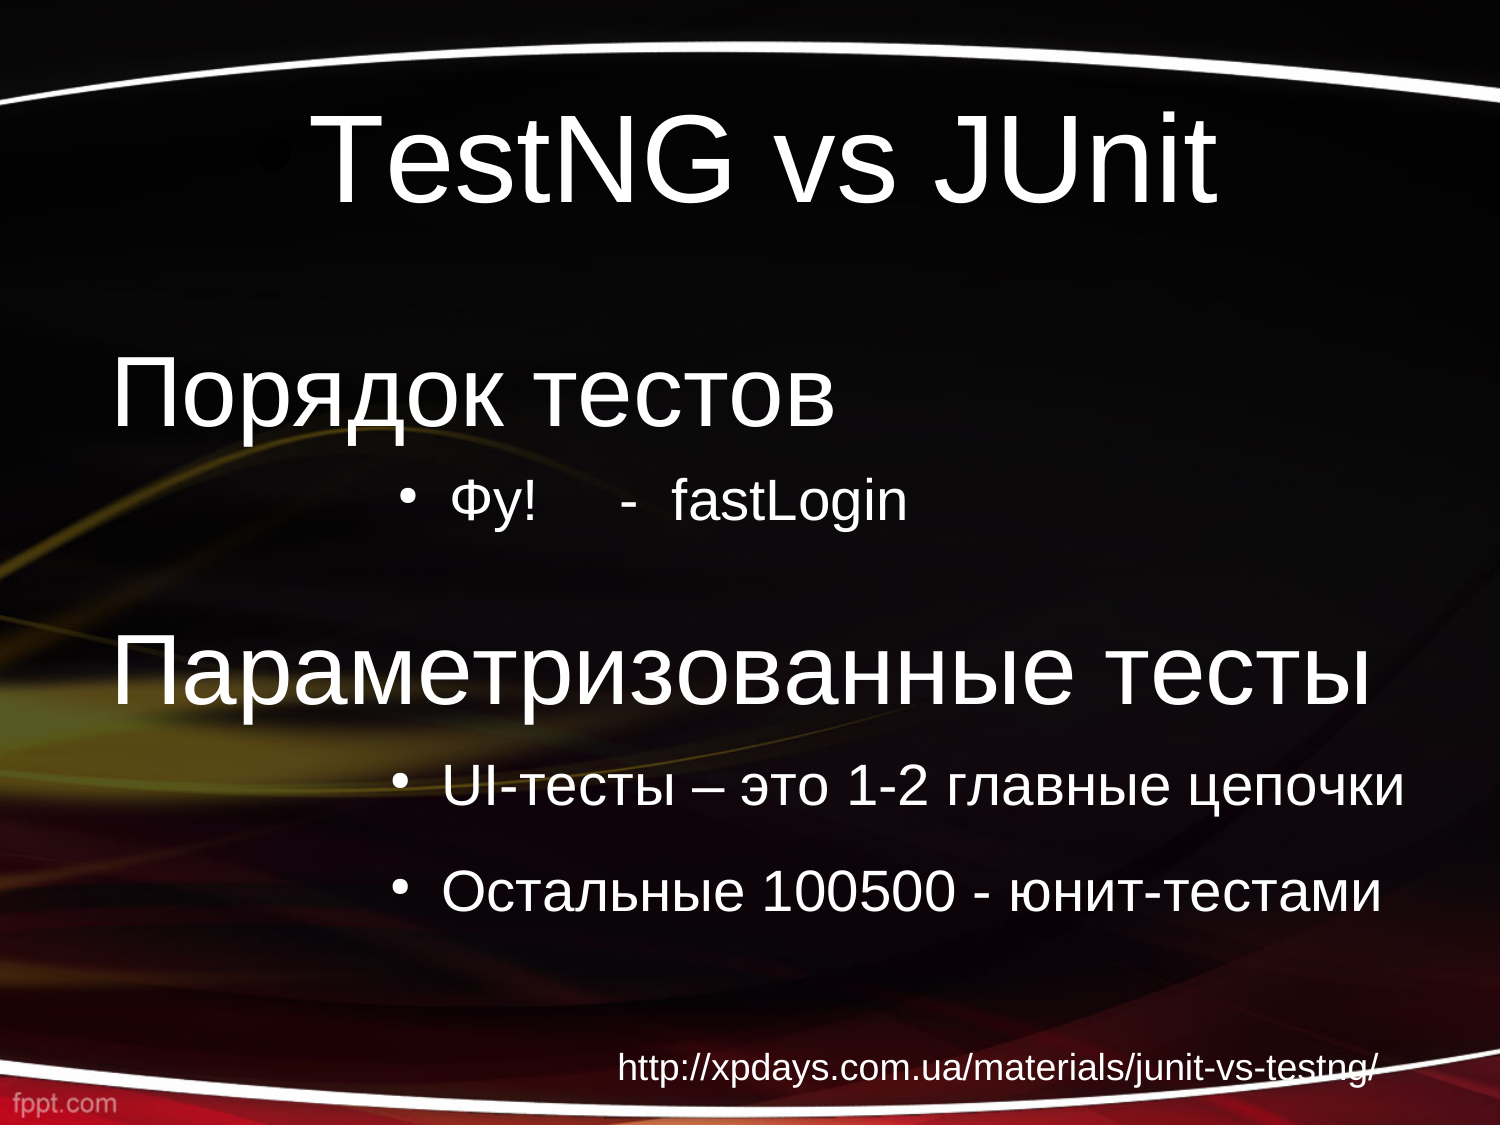

# TestNG vs JUnit
Порядок тестов
 Фу! - fastLogin
Параметризованные тесты
 UI-тесты – это 1-2 главные цепочки
 Остальные 100500 - юнит-тестами
http://xpdays.com.ua/materials/junit-vs-testng/